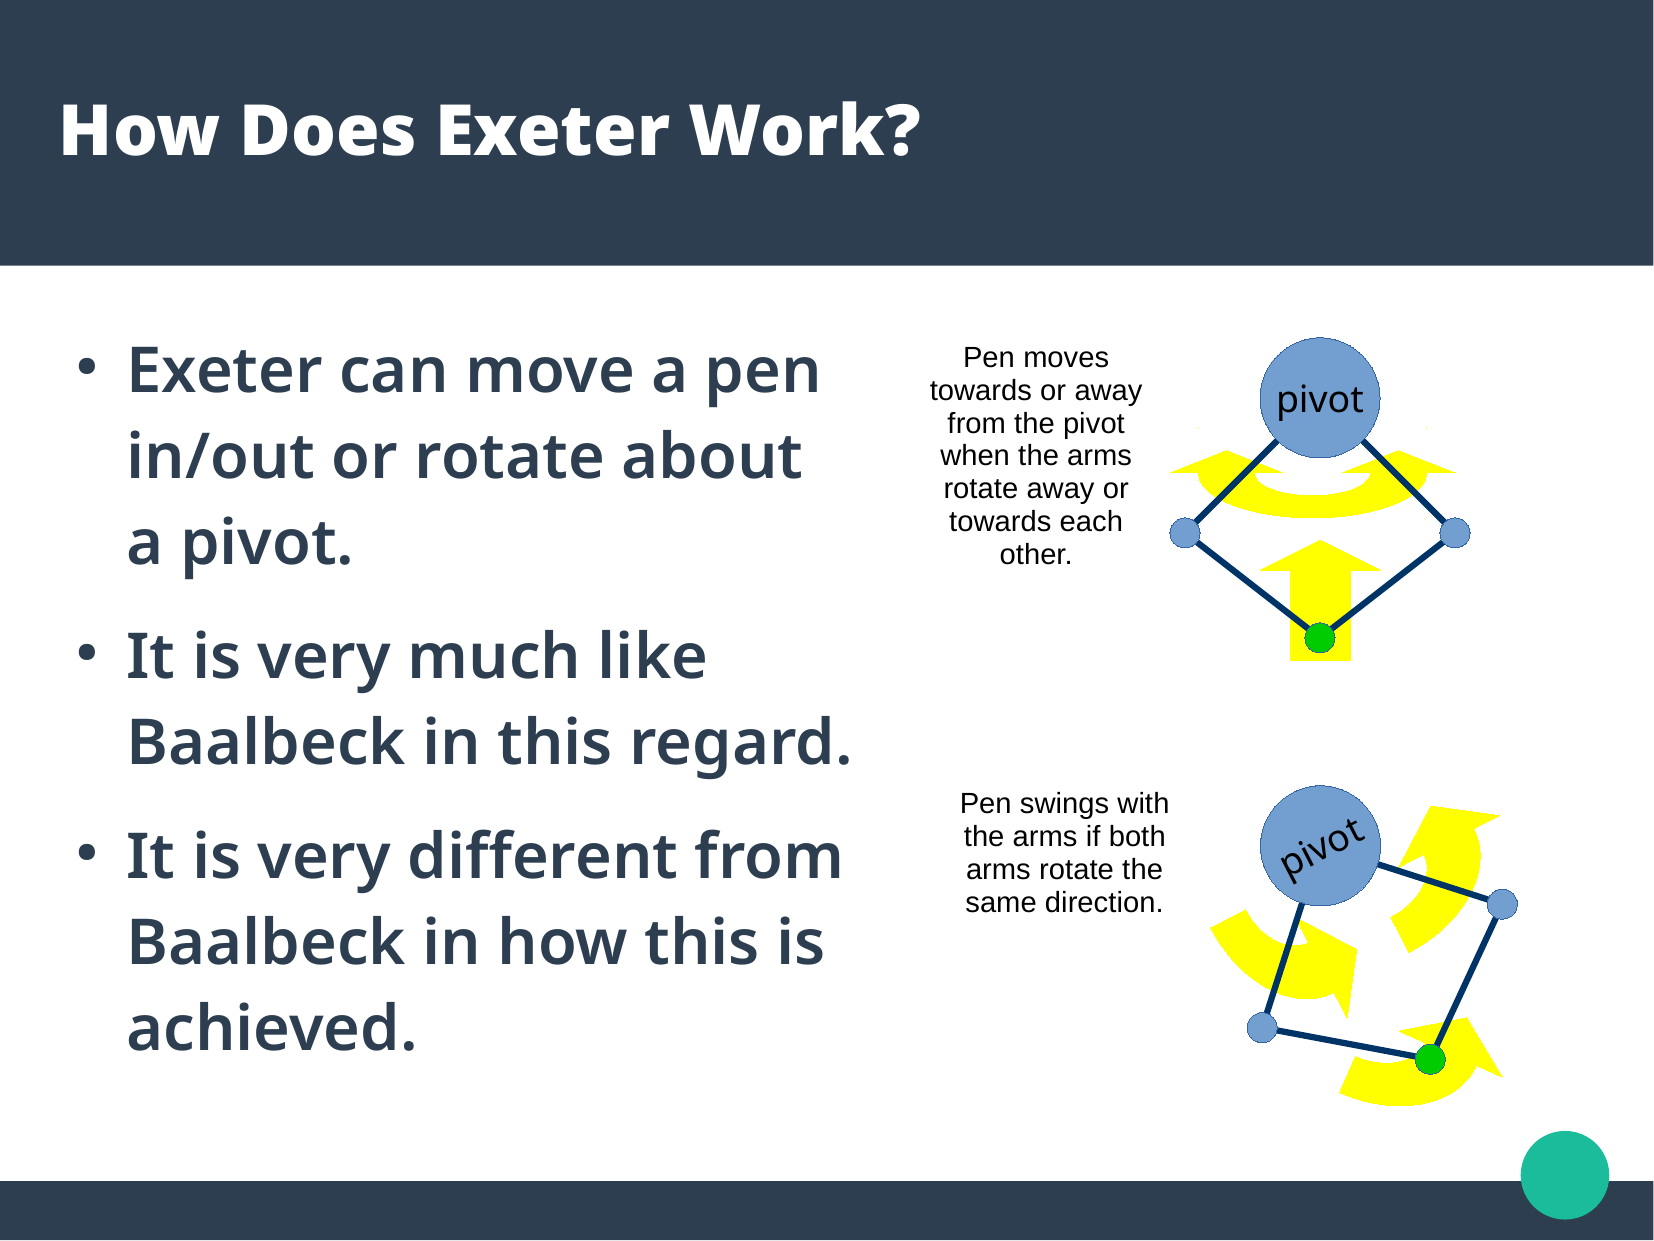

# How Does Exeter Work?
Exeter can move a pen in/out or rotate about a pivot.
It is very much like Baalbeck in this regard.
It is very different from Baalbeck in how this is achieved.
Pen moves towards or away from the pivot when the arms rotate away or towards each other.
pivot
Pen swings with the arms if both arms rotate the same direction.
pivot